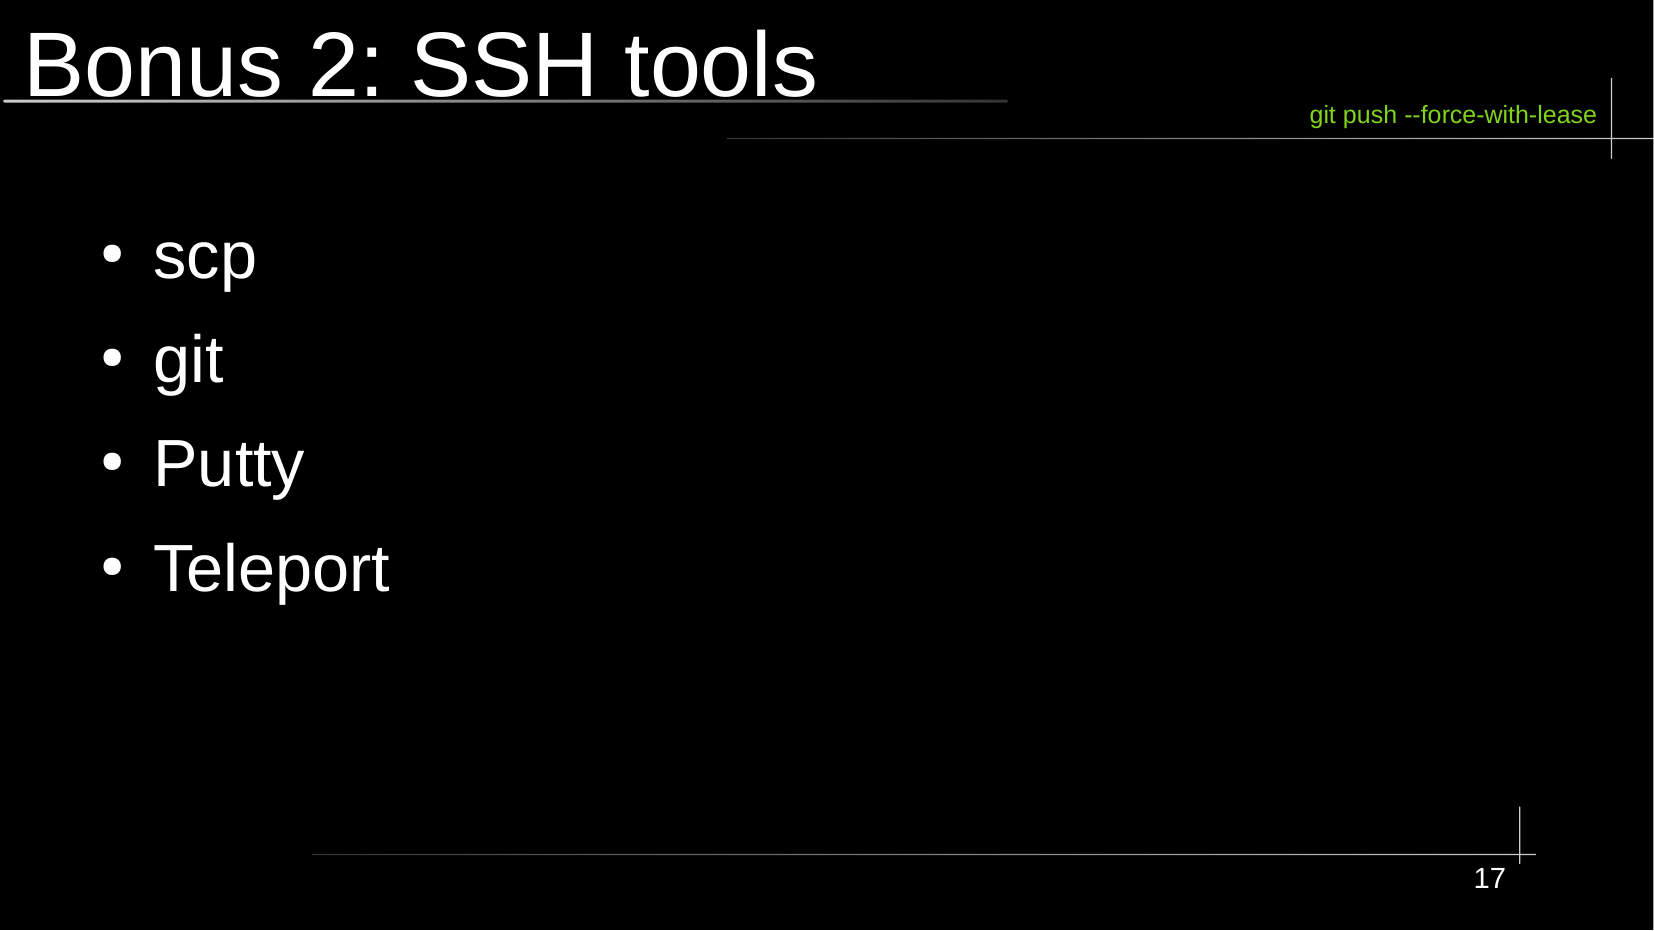

# Bonus 2: SSH tools
git push --force-with-lease
scp
git
Putty
Teleport
17